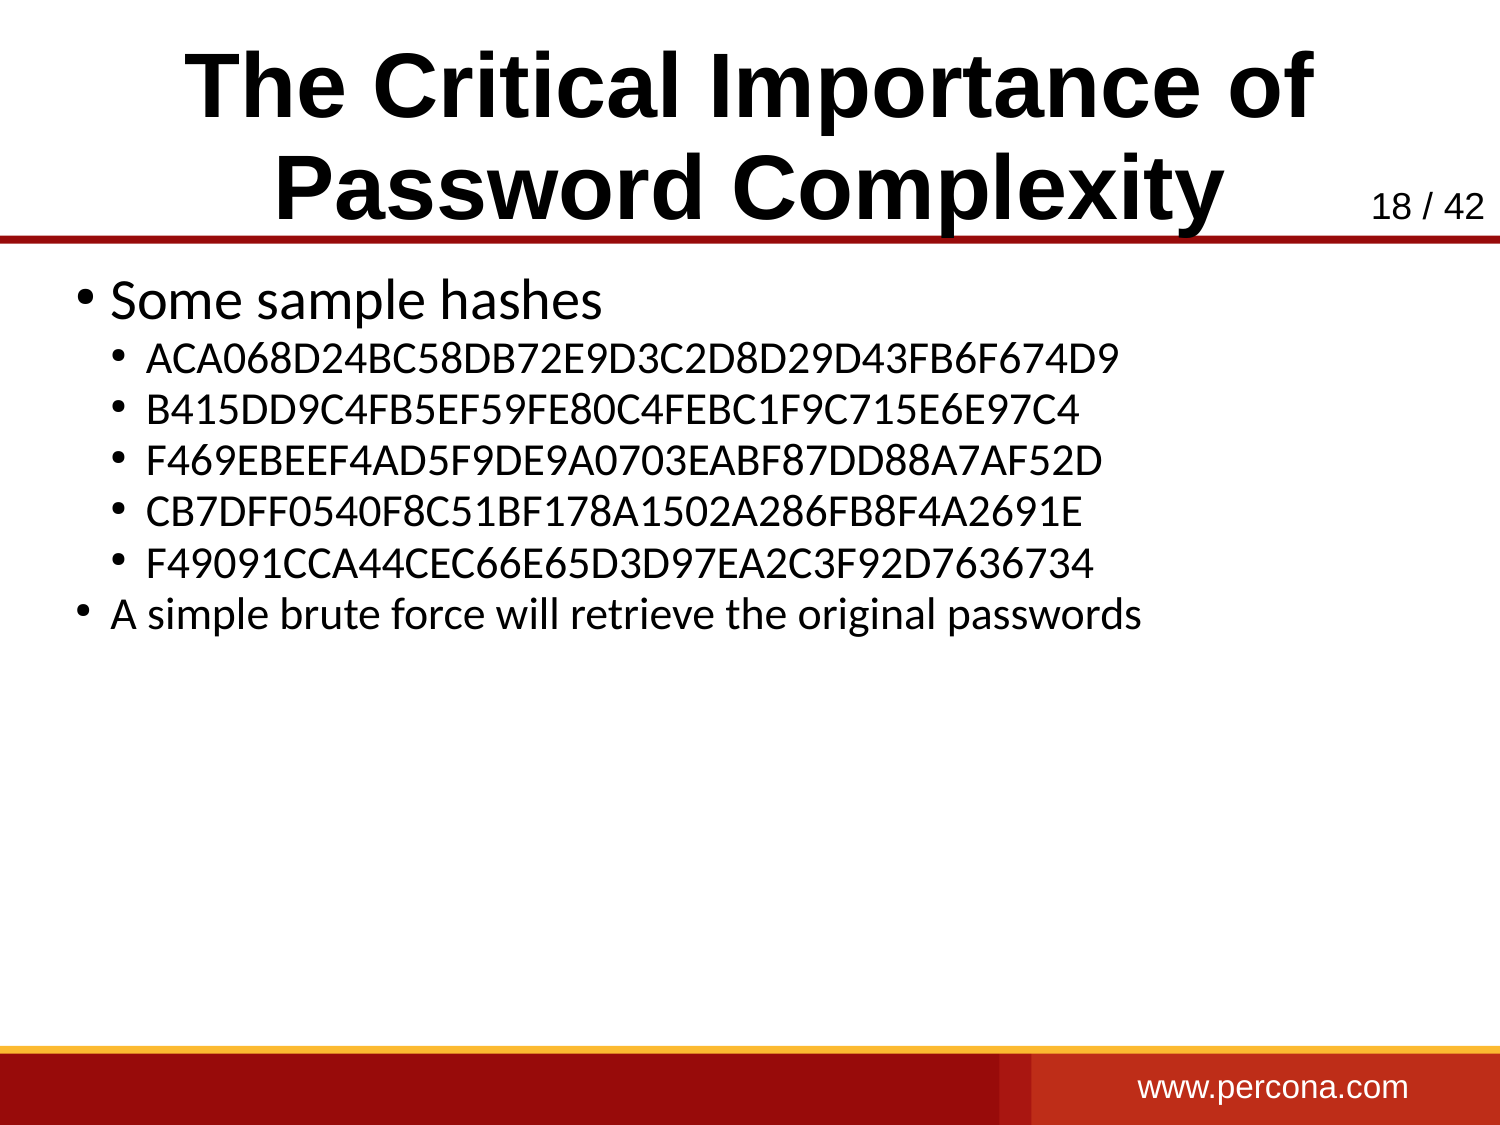

The Critical Importance of Password Complexity
Some sample hashes
ACA068D24BC58DB72E9D3C2D8D29D43FB6F674D9
B415DD9C4FB5EF59FE80C4FEBC1F9C715E6E97C4
F469EBEEF4AD5F9DE9A0703EABF87DD88A7AF52D
CB7DFF0540F8C51BF178A1502A286FB8F4A2691E
F49091CCA44CEC66E65D3D97EA2C3F92D7636734
A simple brute force will retrieve the original passwords